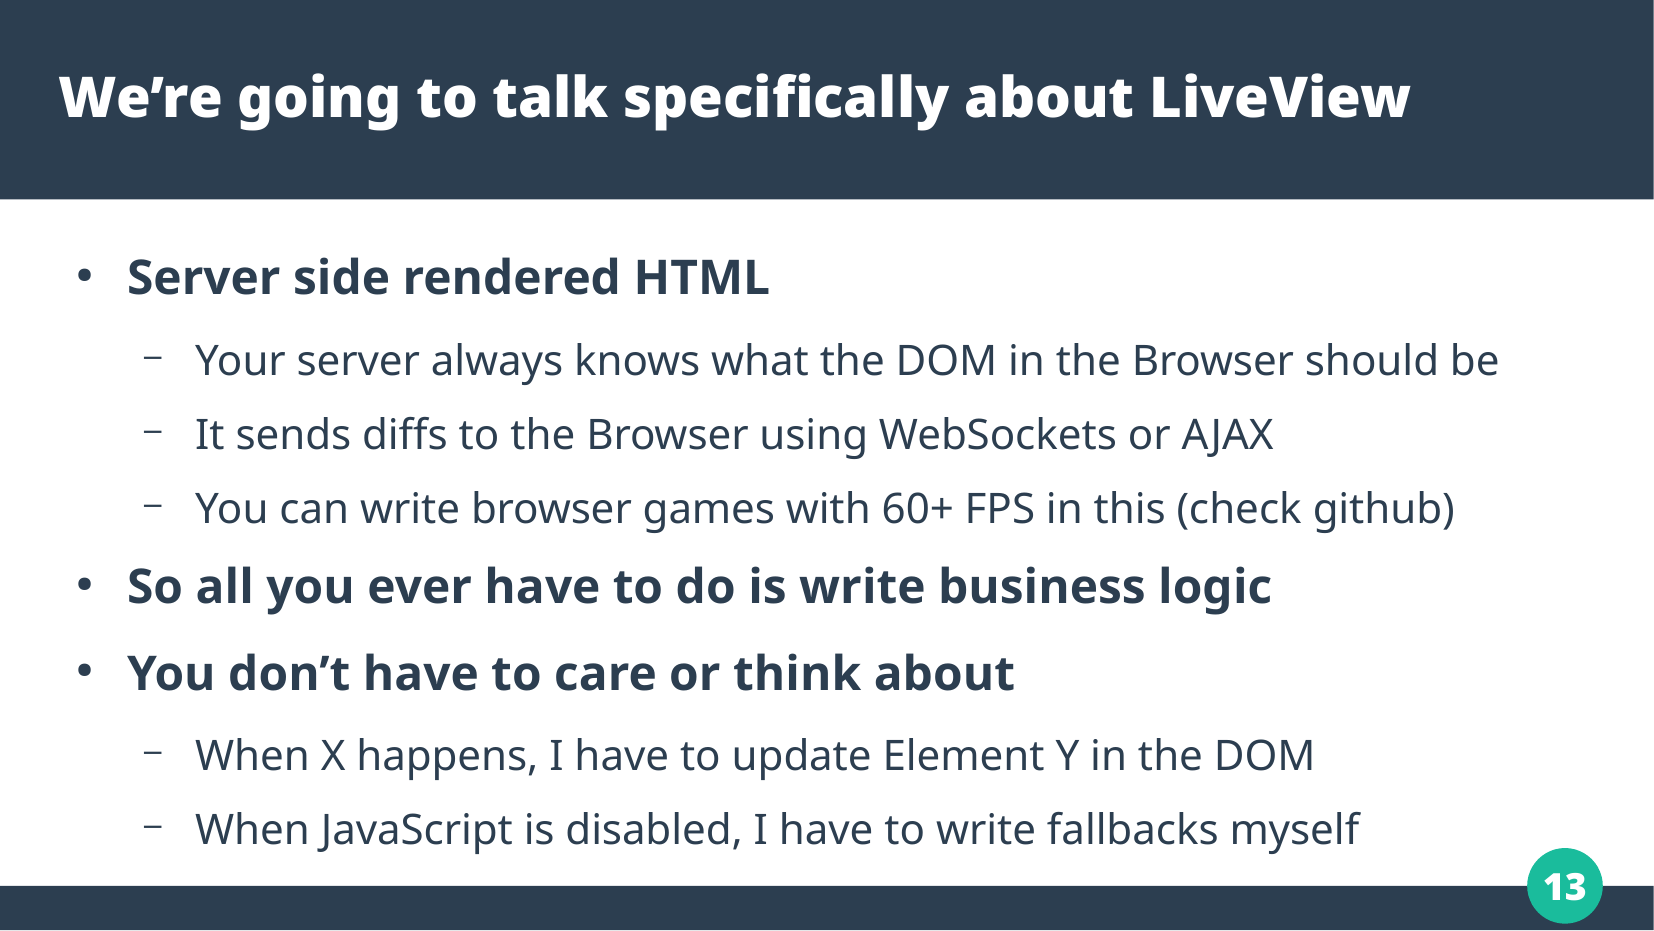

# We’re going to talk specifically about LiveView
Server side rendered HTML
Your server always knows what the DOM in the Browser should be
It sends diffs to the Browser using WebSockets or AJAX
You can write browser games with 60+ FPS in this (check github)
So all you ever have to do is write business logic
You don’t have to care or think about
When X happens, I have to update Element Y in the DOM
When JavaScript is disabled, I have to write fallbacks myself